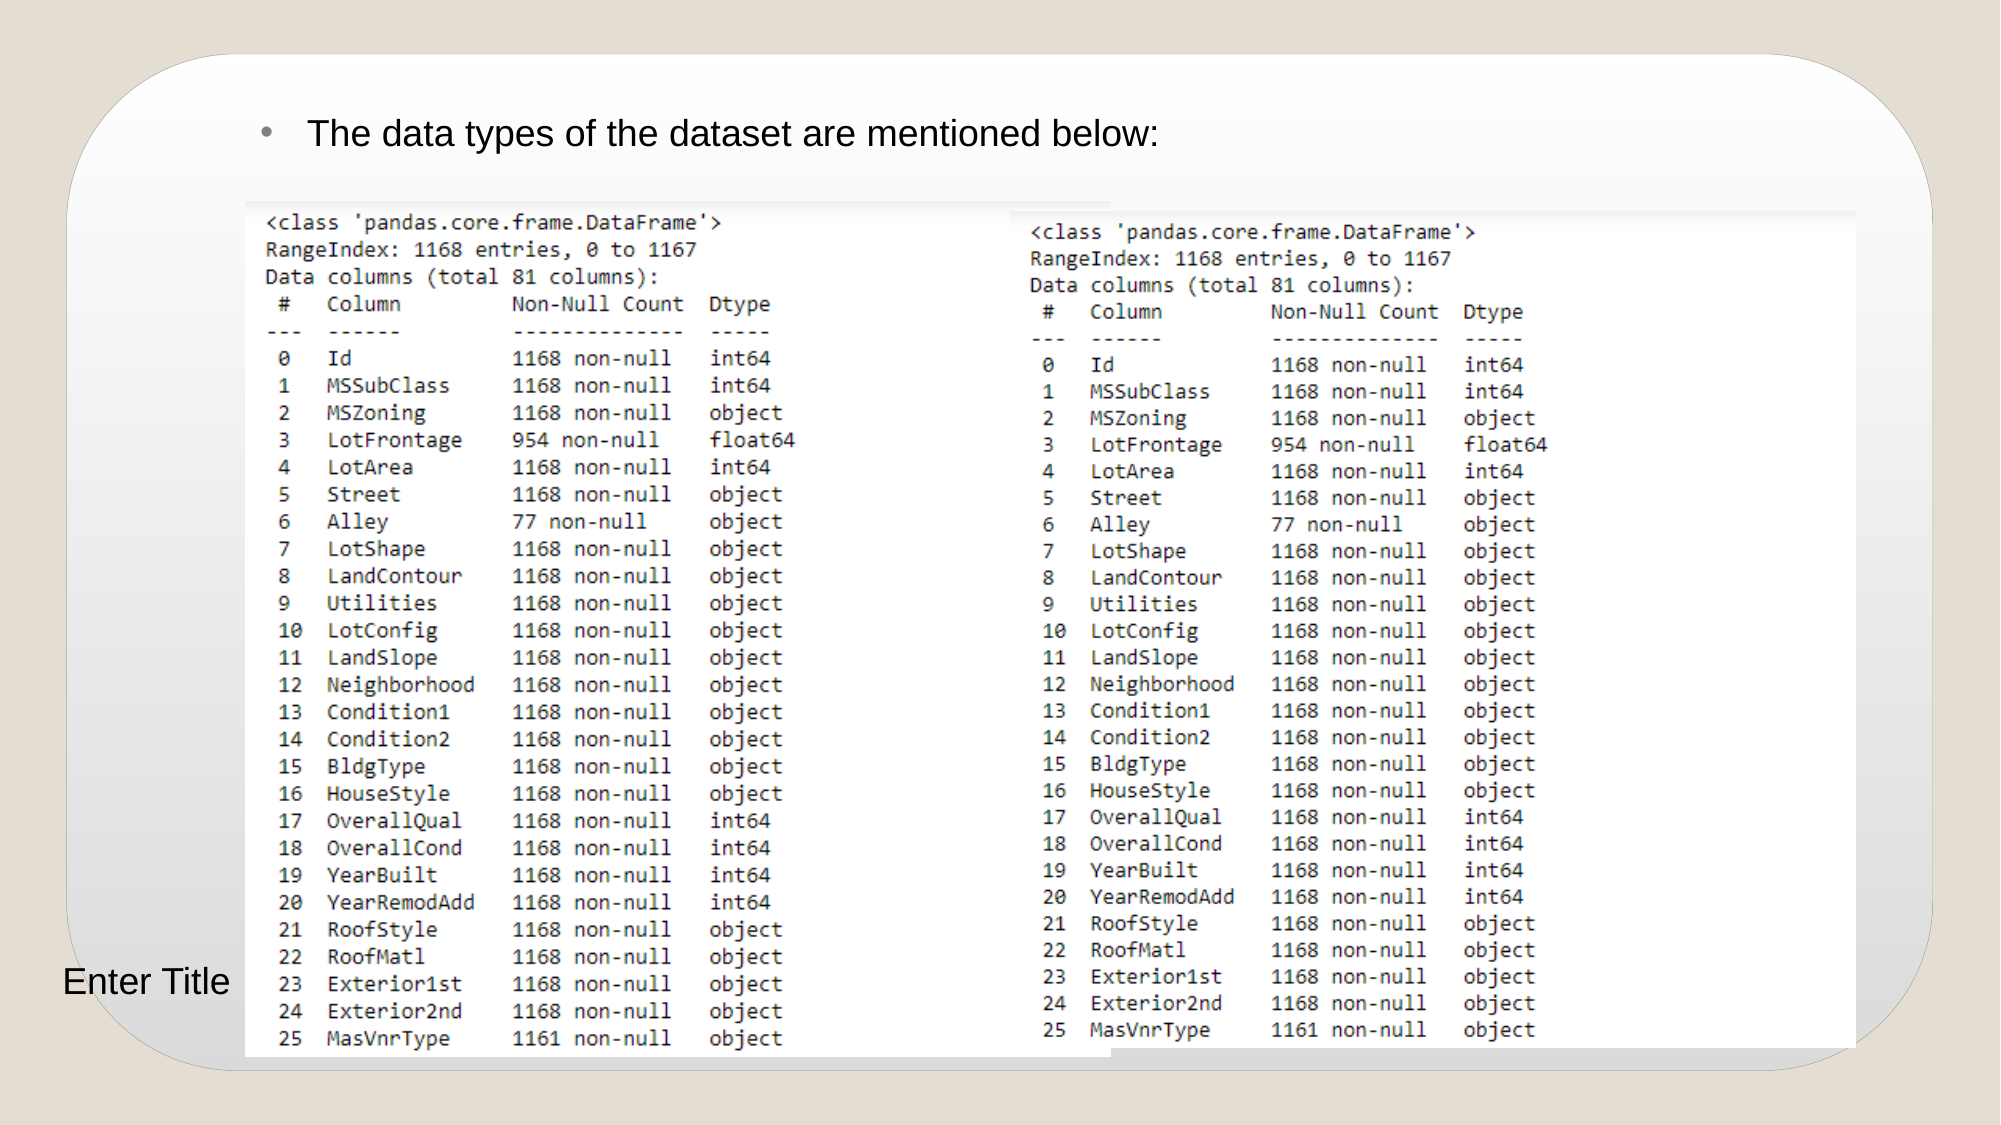

The data types of the dataset are mentioned below:
Enter Title